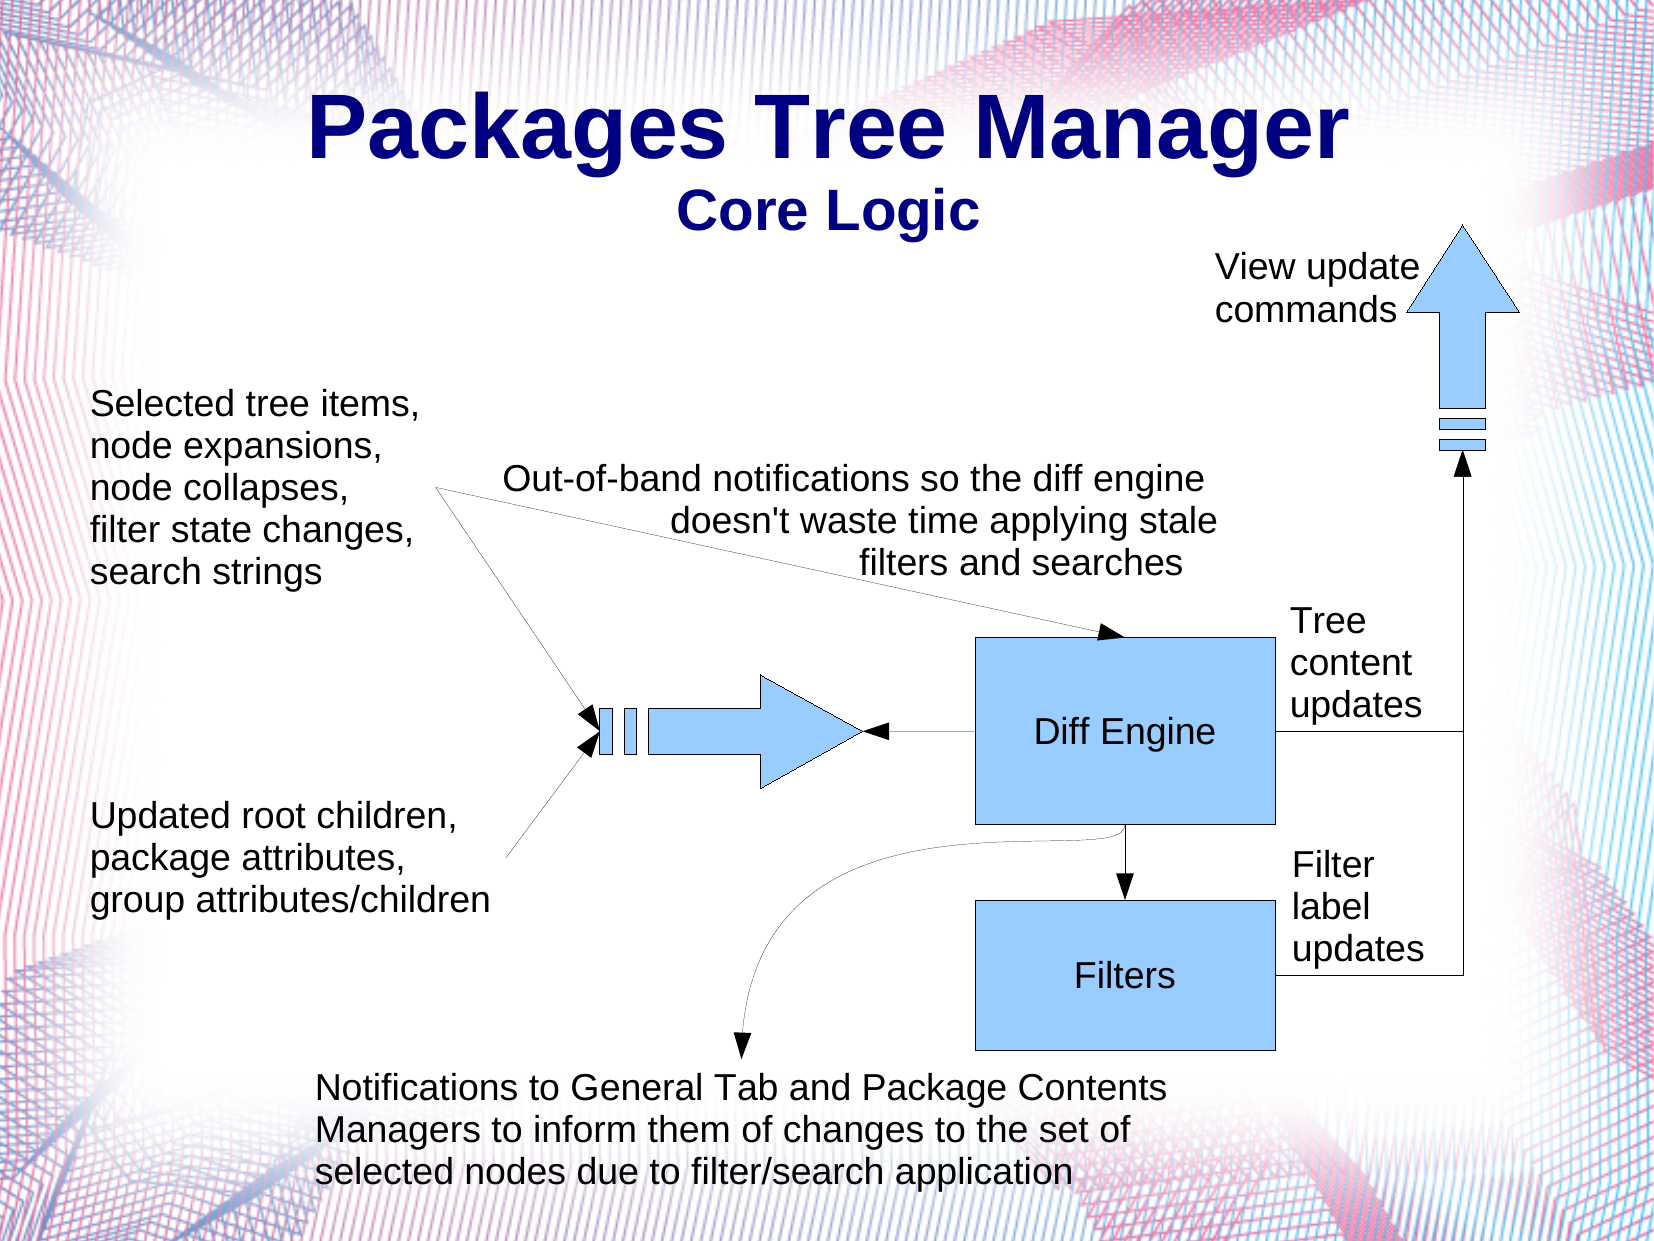

# Packages Tree Manager Core Logic
View update
commands
Selected tree items,
node expansions,
node collapses,
filter state changes,
search strings
Out-of-band notifications so the diff engine
 doesn't waste time applying stale
 filters and searches
Tree
content
updates
Diff Engine
Updated root children,
package attributes,
group attributes/children
Filter
label
updates
Filters
Notifications to General Tab and Package Contents
Managers to inform them of changes to the set of
selected nodes due to filter/search application